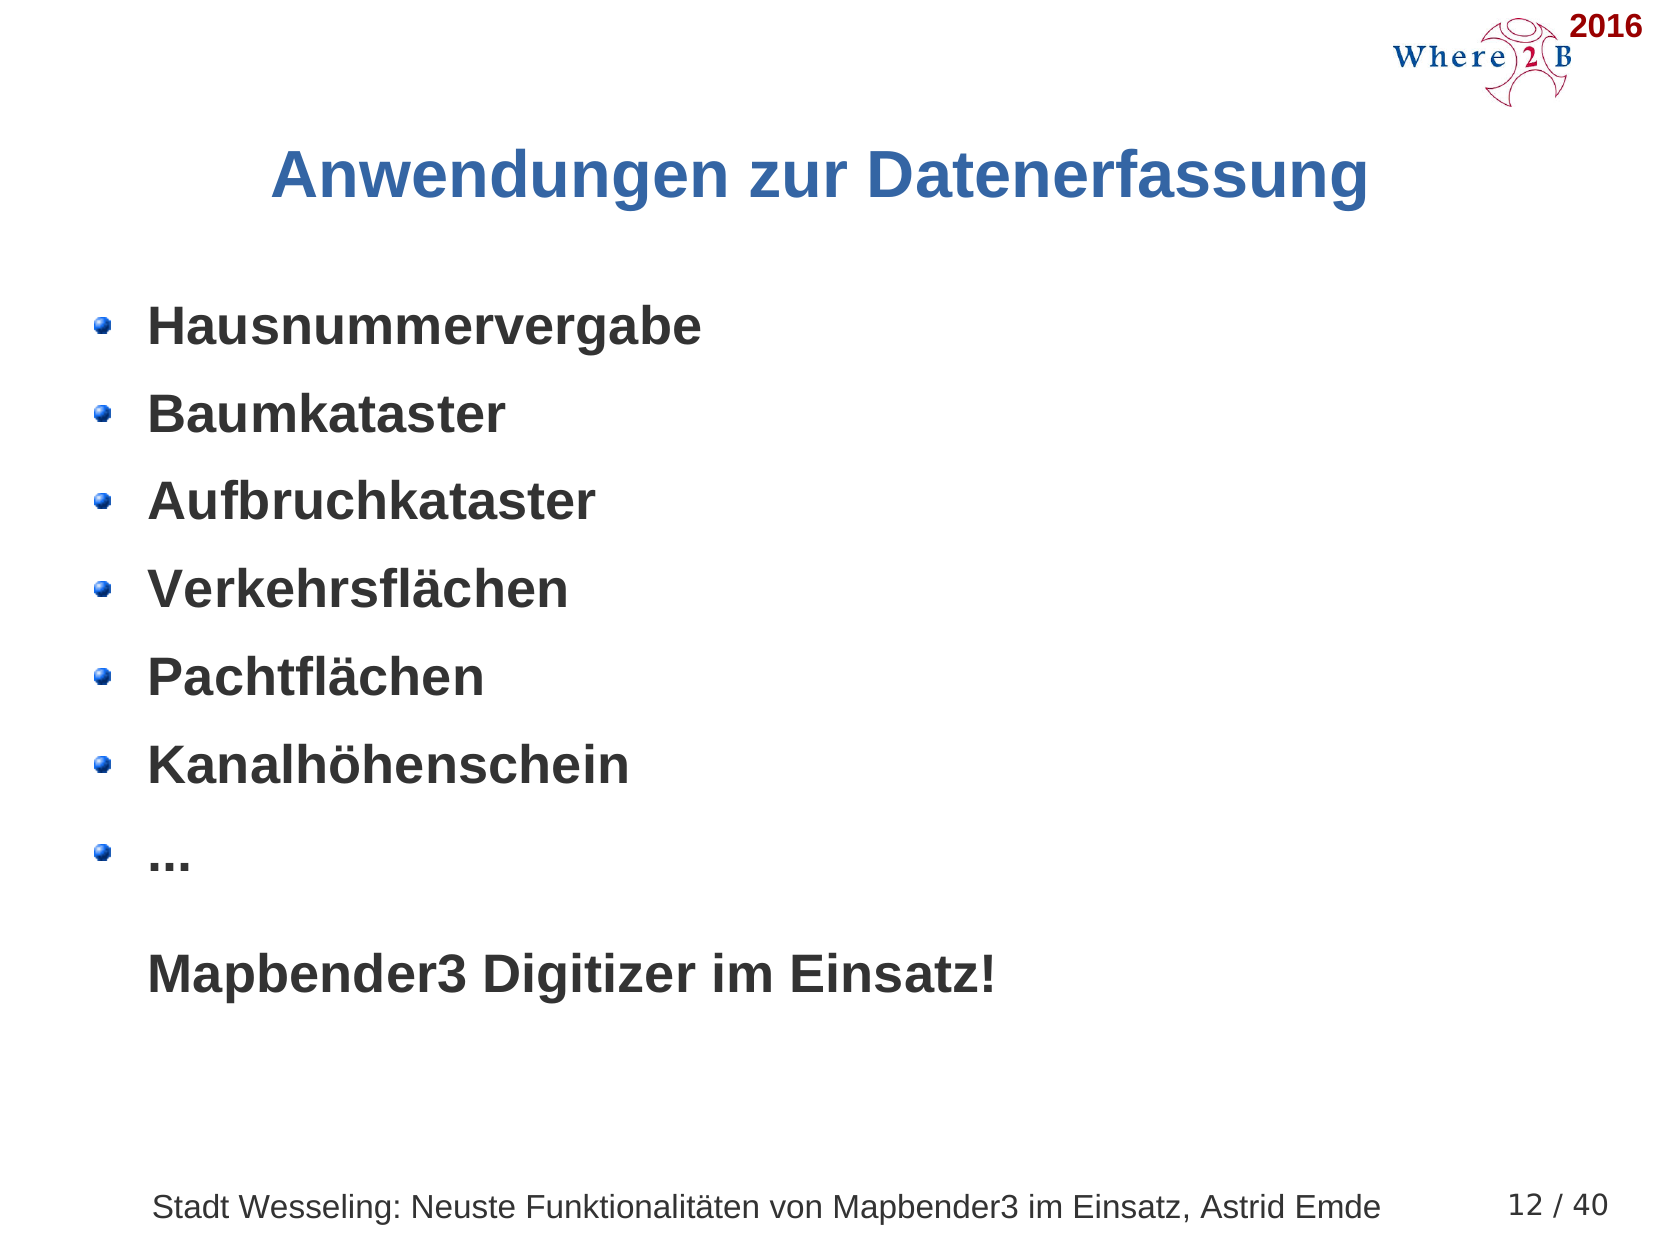

# Anwendungen zur Datenerfassung
Hausnummervergabe
Baumkataster
Aufbruchkataster
Verkehrsflächen
Pachtflächen
Kanalhöhenschein
...
Mapbender3 Digitizer im Einsatz!